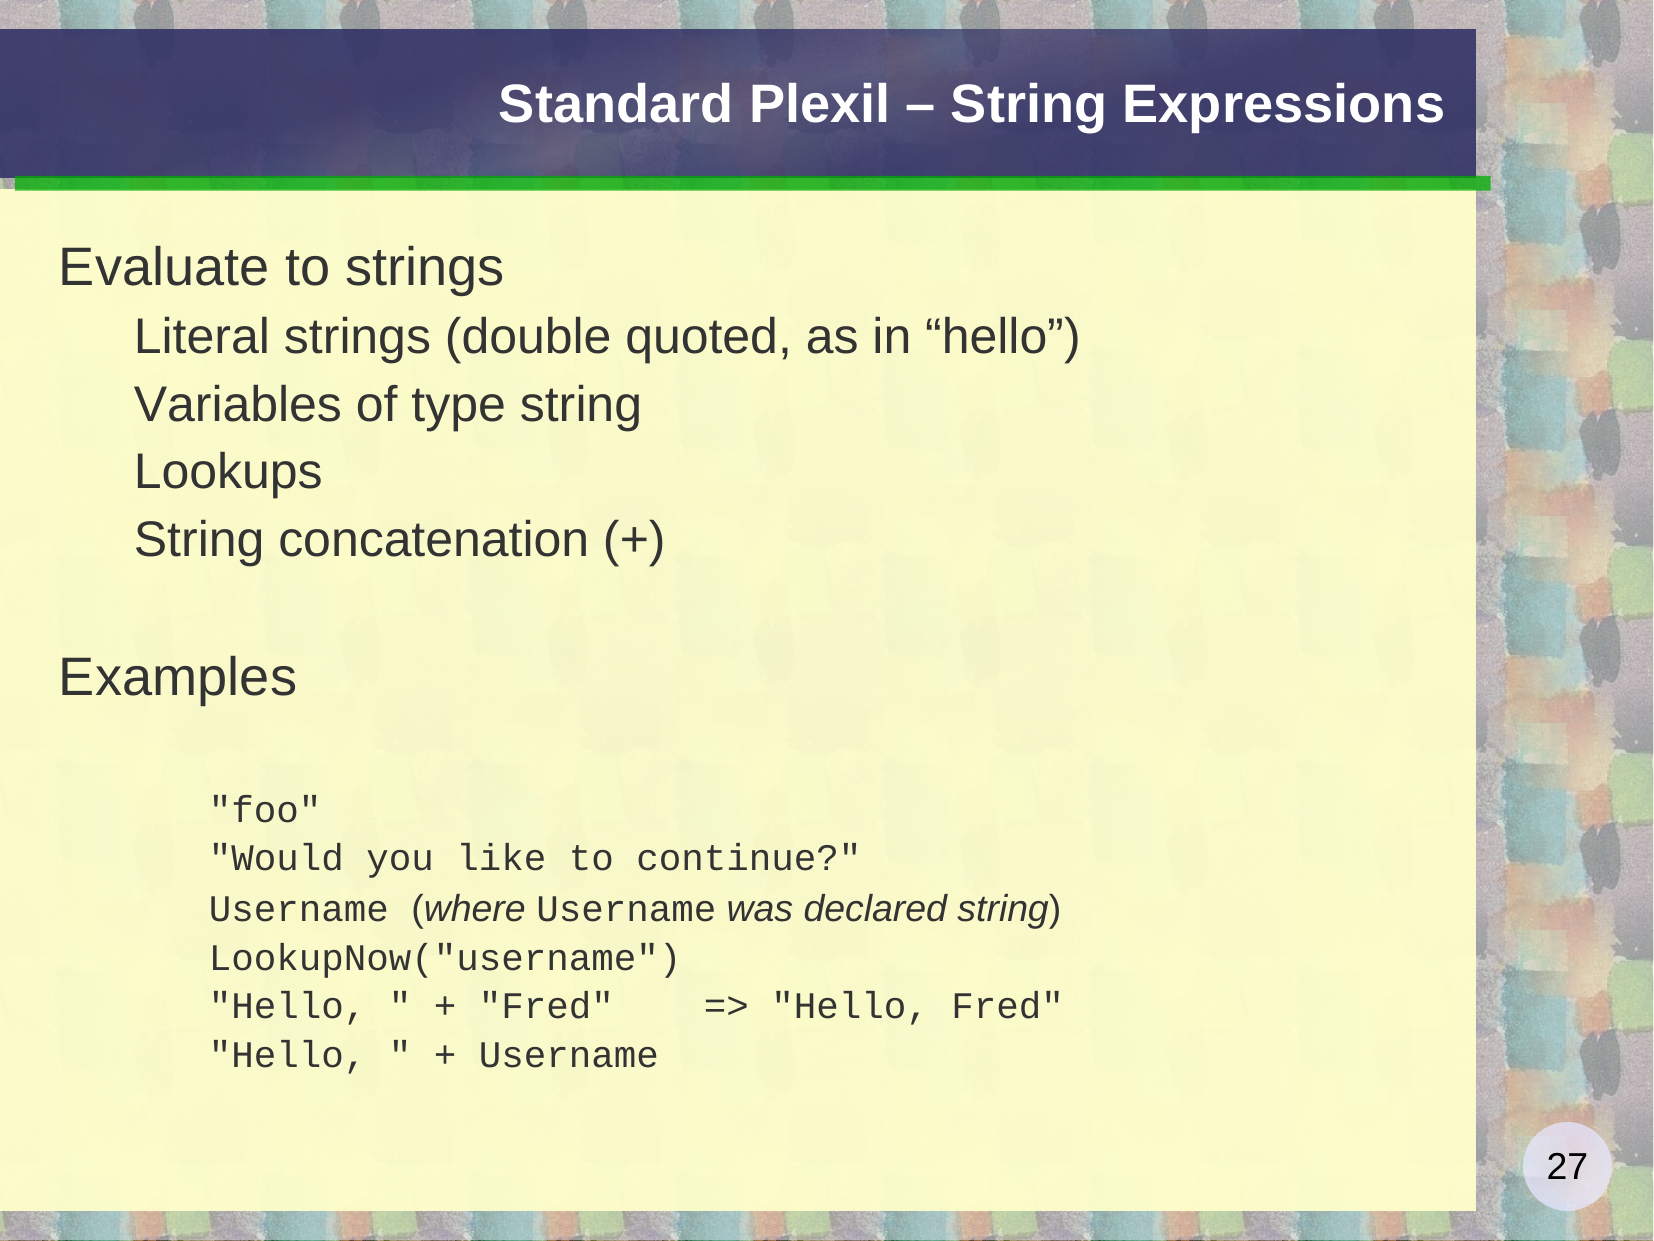

# Standard Plexil – String Expressions
Evaluate to strings
Literal strings (double quoted, as in “hello”)
Variables of type string
Lookups
String concatenation (+)
Examples
"foo"
"Would you like to continue?"
Username (where Username was declared string)
LookupNow("username")
"Hello, " + "Fred" => "Hello, Fred"
"Hello, " + Username